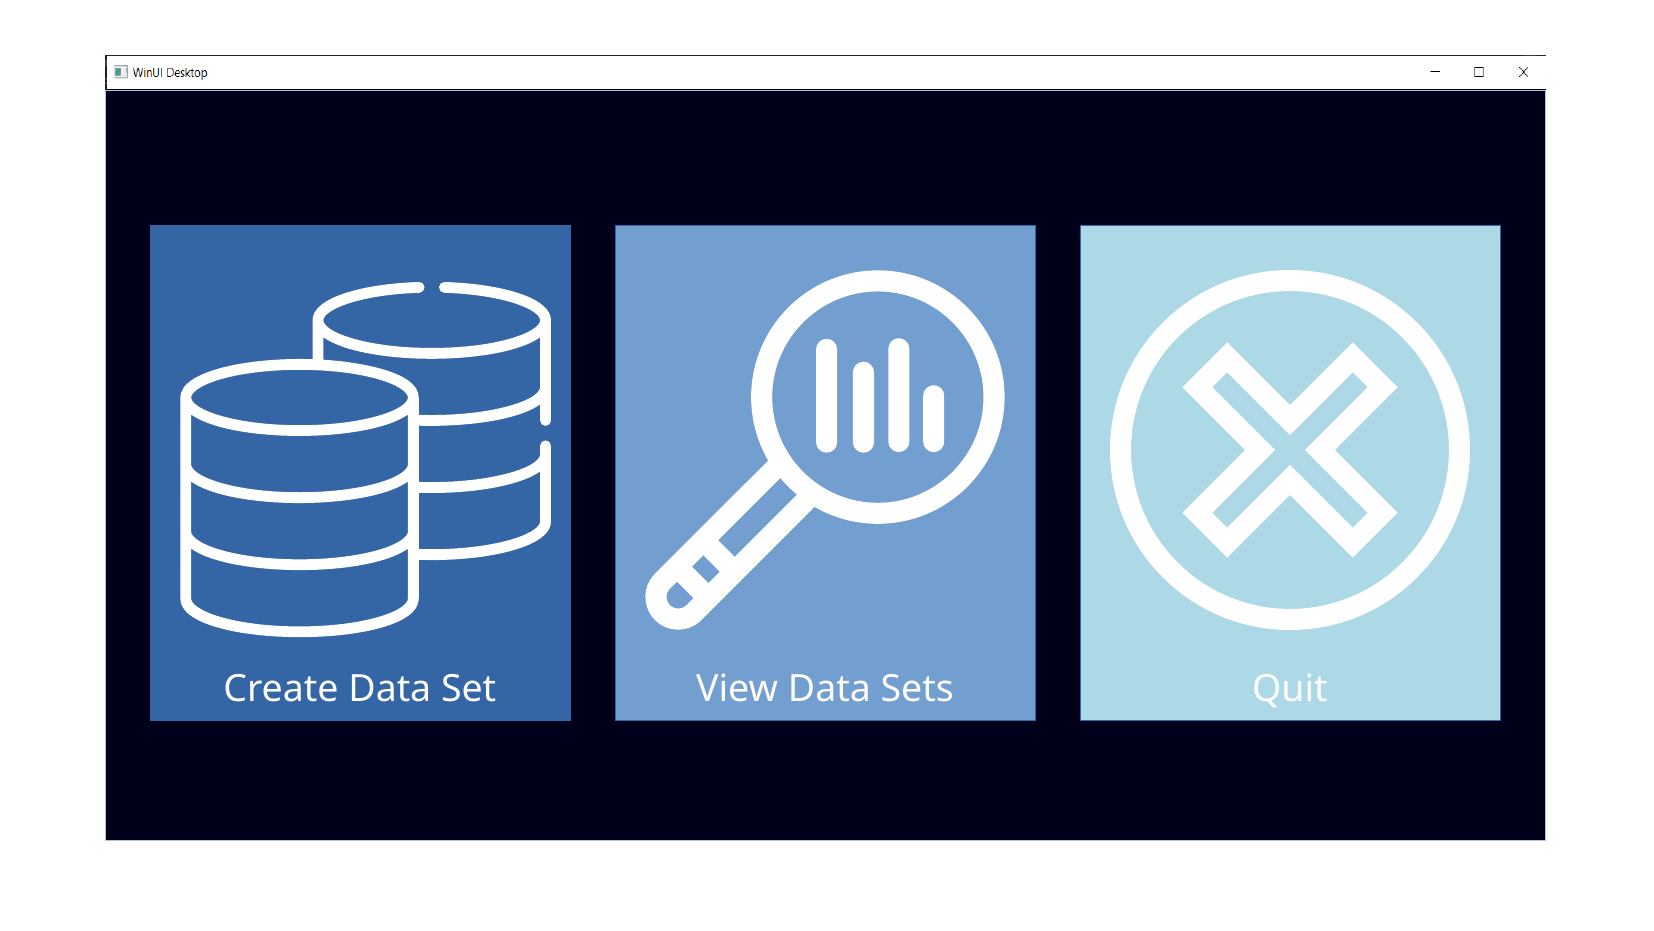

Create Data Set
View Data Sets
Quit